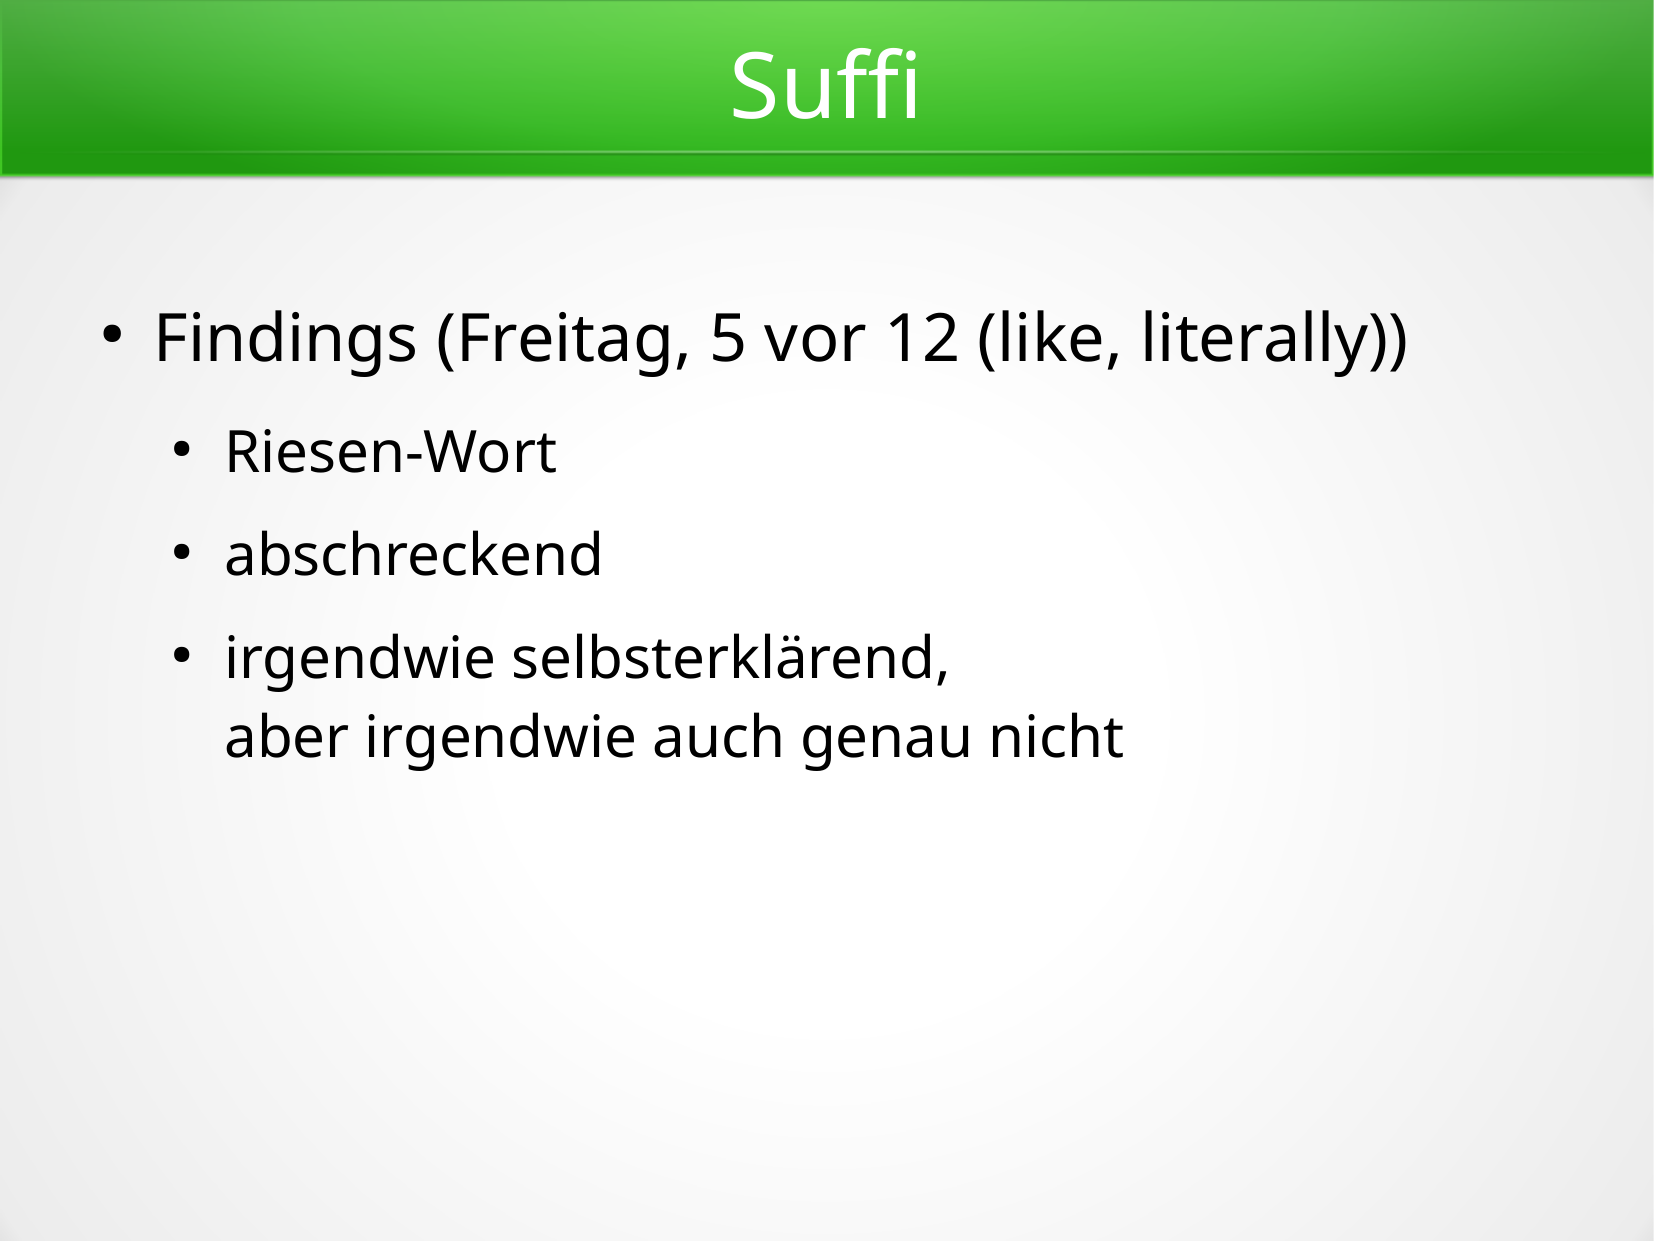

# Suffi
Findings (Freitag, 5 vor 12 (like, literally))
Riesen-Wort
abschreckend
irgendwie selbsterklärend,
aber irgendwie auch genau nicht